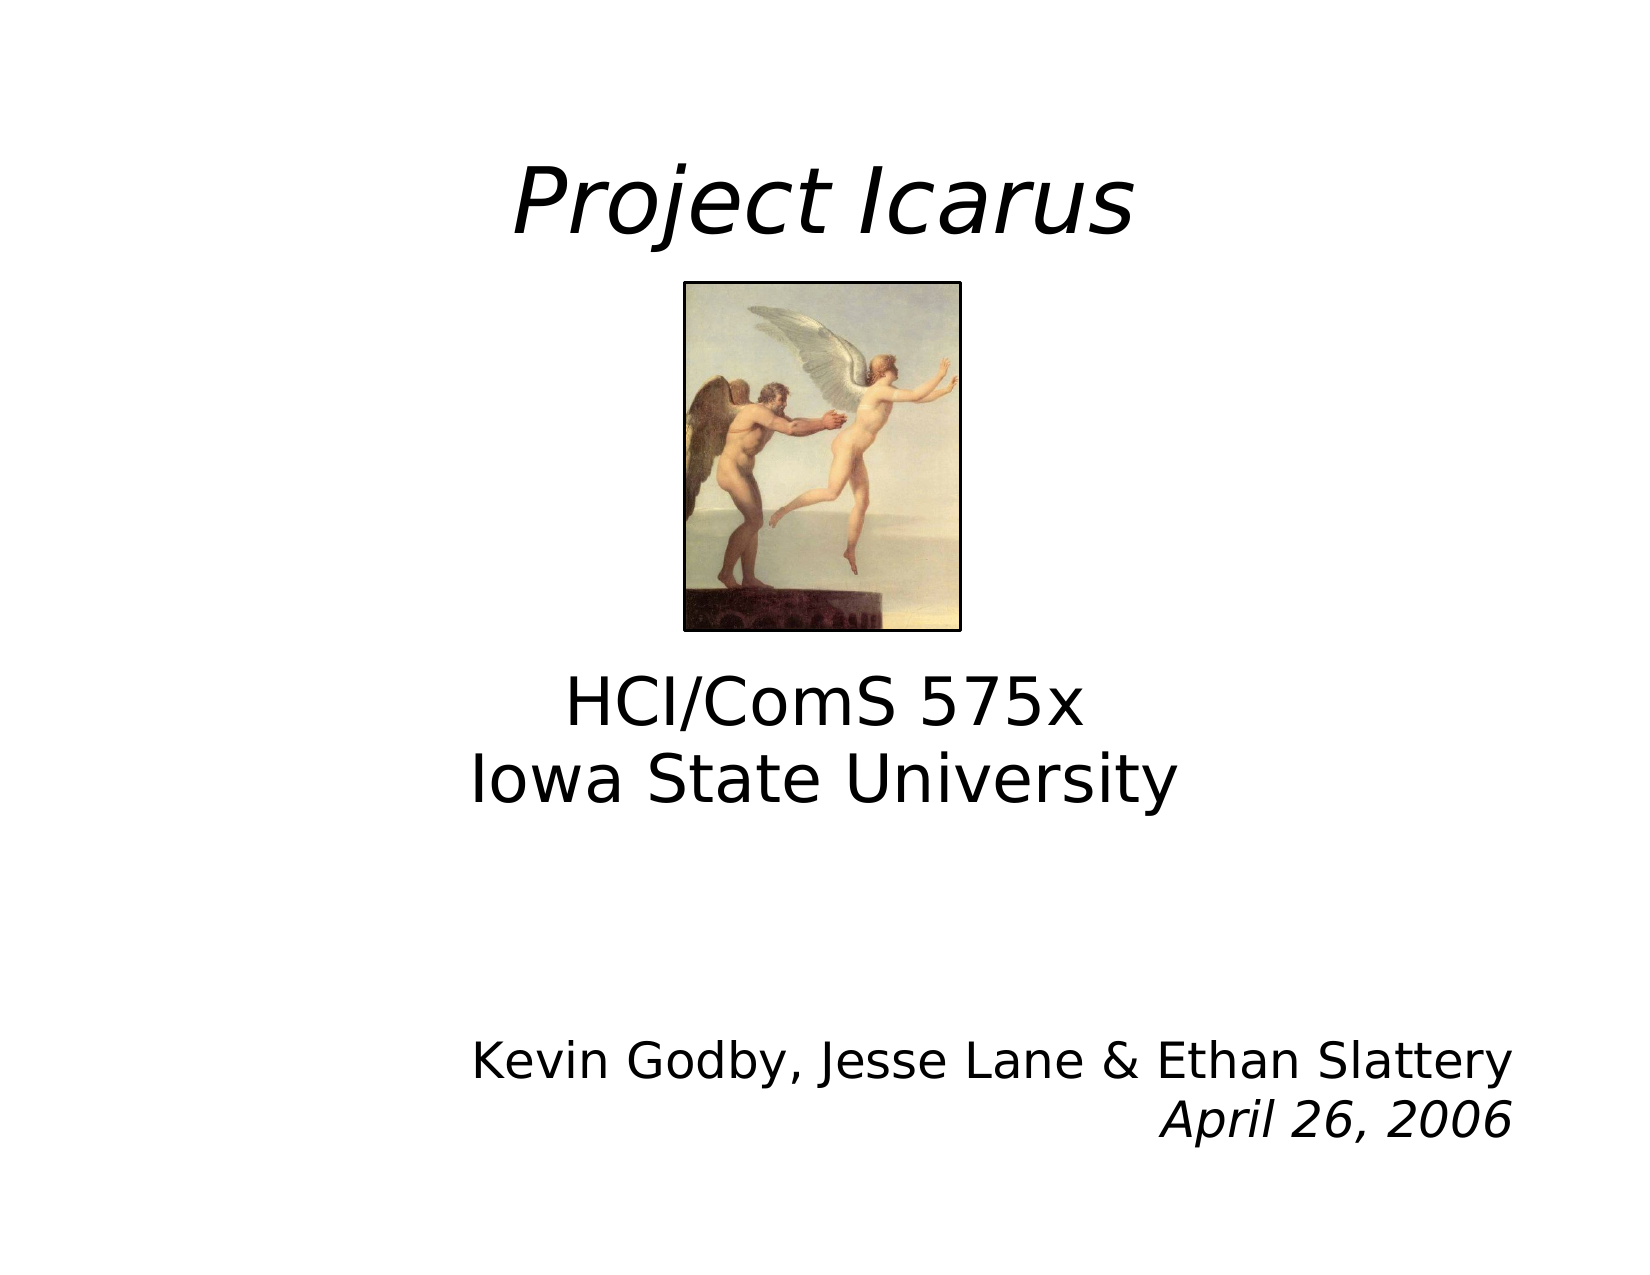

# Project Icarus
HCI/ComS 575x
Iowa State University
Kevin Godby, Jesse Lane & Ethan Slattery
April 26, 2006